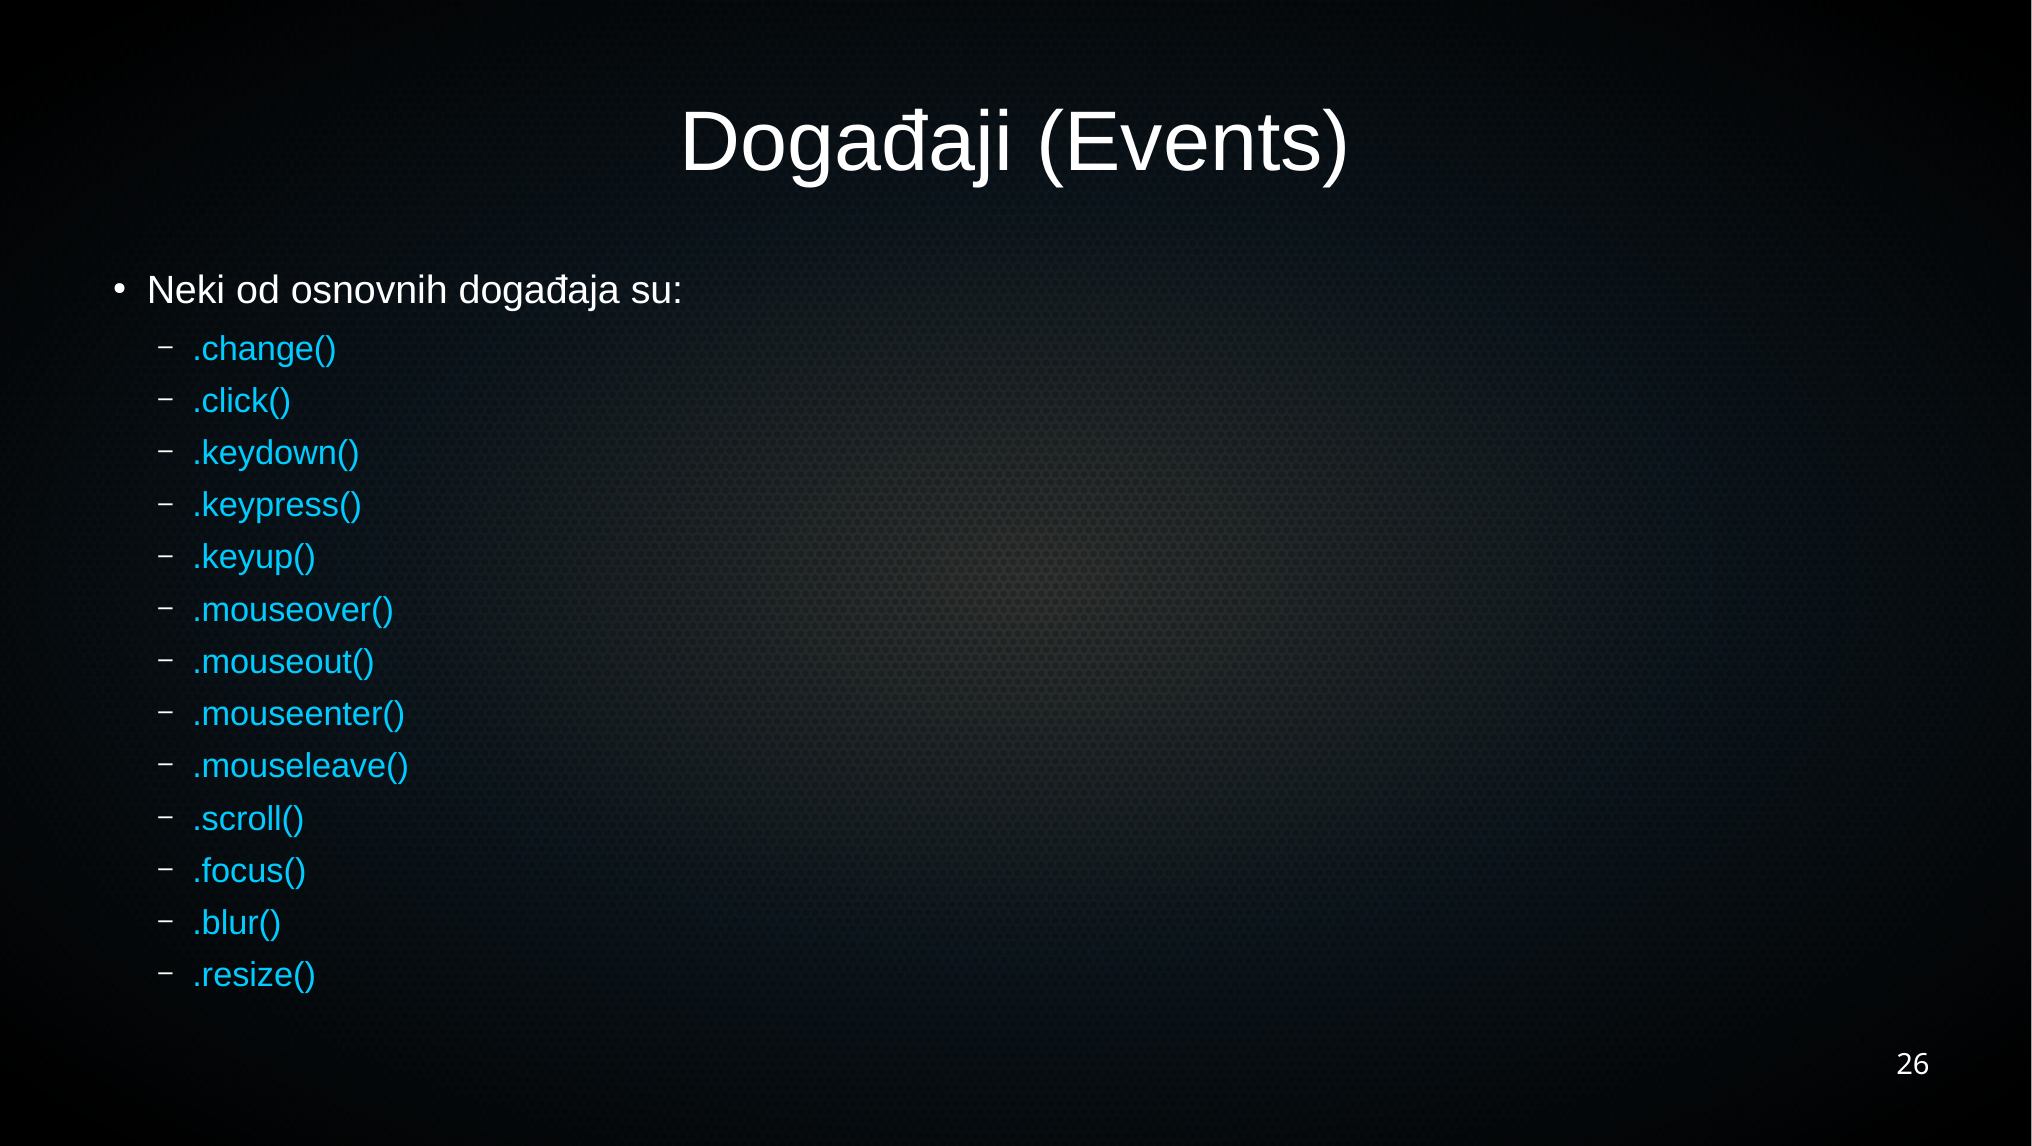

# Događaji (Events)
Neki od osnovnih događaja su:
.change()
.click()
.keydown()
.keypress()
.keyup()
.mouseover()
.mouseout()
.mouseenter()
.mouseleave()
.scroll()
.focus()
.blur()
.resize()
26